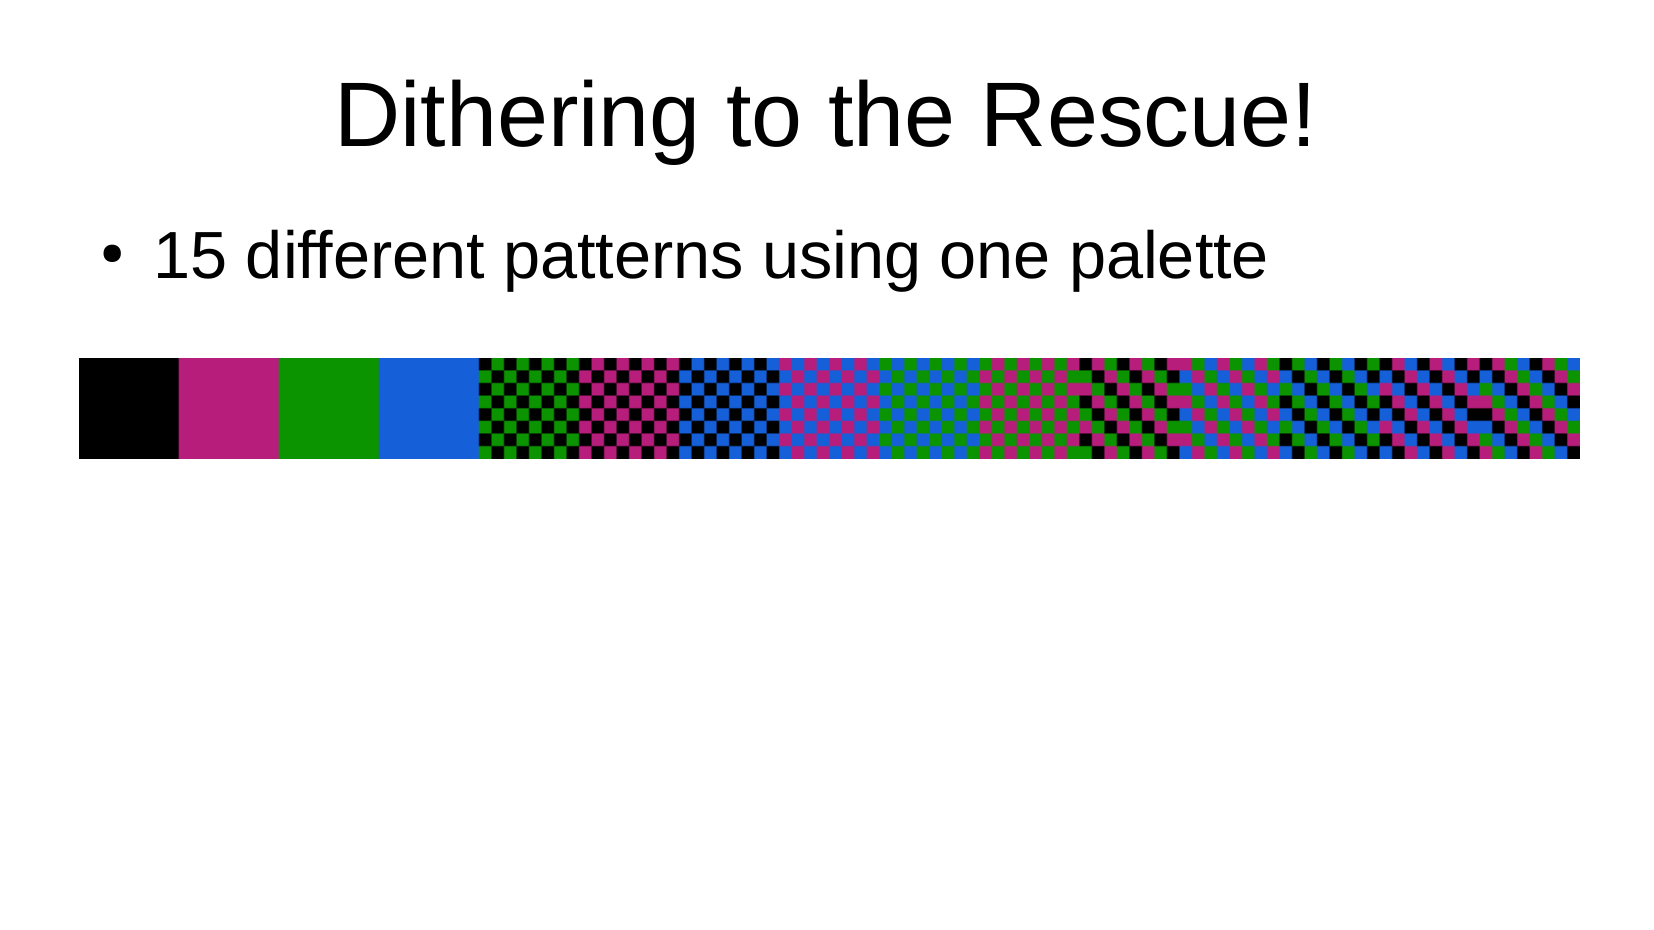

# Dithering to the Rescue!
15 different patterns using one palette